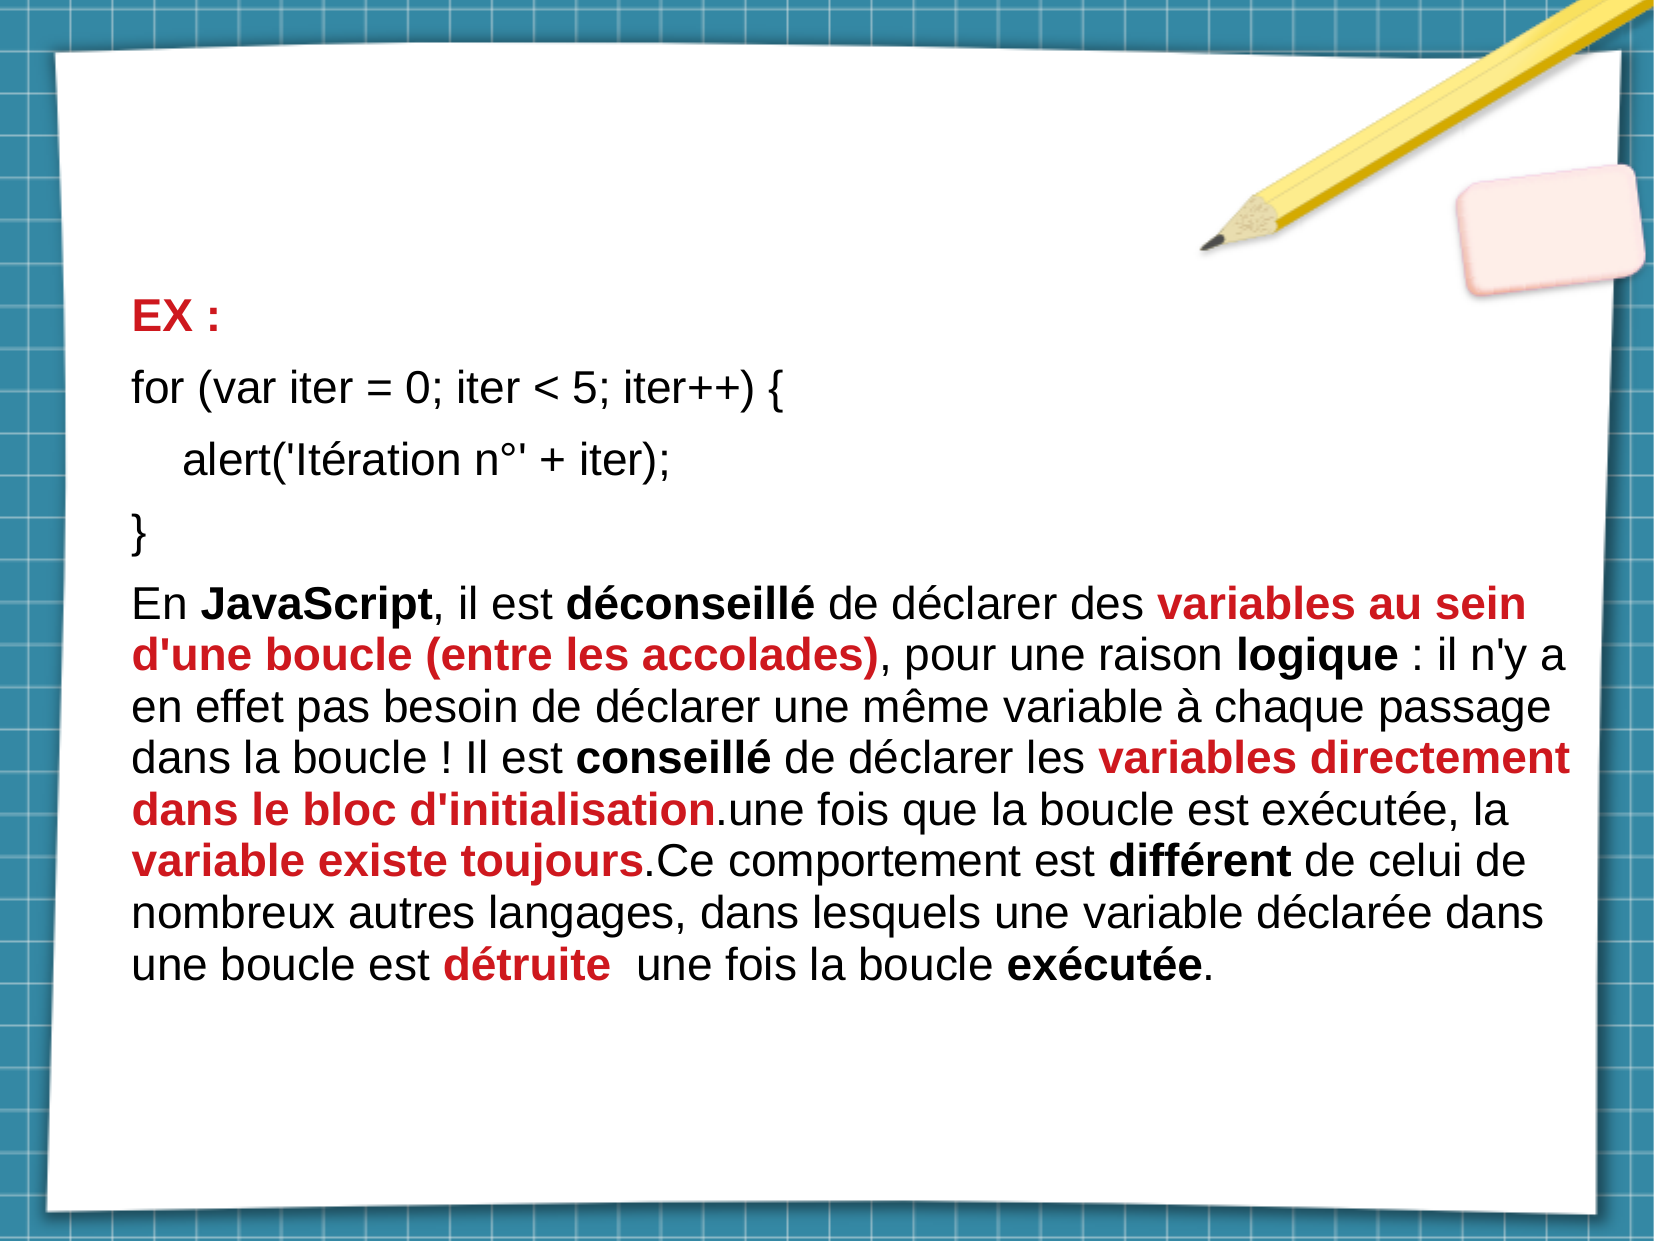

#
EX :
for (var iter = 0; iter < 5; iter++) {
 alert('Itération n°' + iter);
}
En JavaScript, il est déconseillé de déclarer des variables au sein d'une boucle (entre les accolades), pour une raison logique : il n'y a en effet pas besoin de déclarer une même variable à chaque passage dans la boucle ! Il est conseillé de déclarer les variables directement dans le bloc d'initialisation.une fois que la boucle est exécutée, la variable existe toujours.Ce comportement est différent de celui de nombreux autres langages, dans lesquels une variable déclarée dans une boucle est détruite une fois la boucle exécutée.